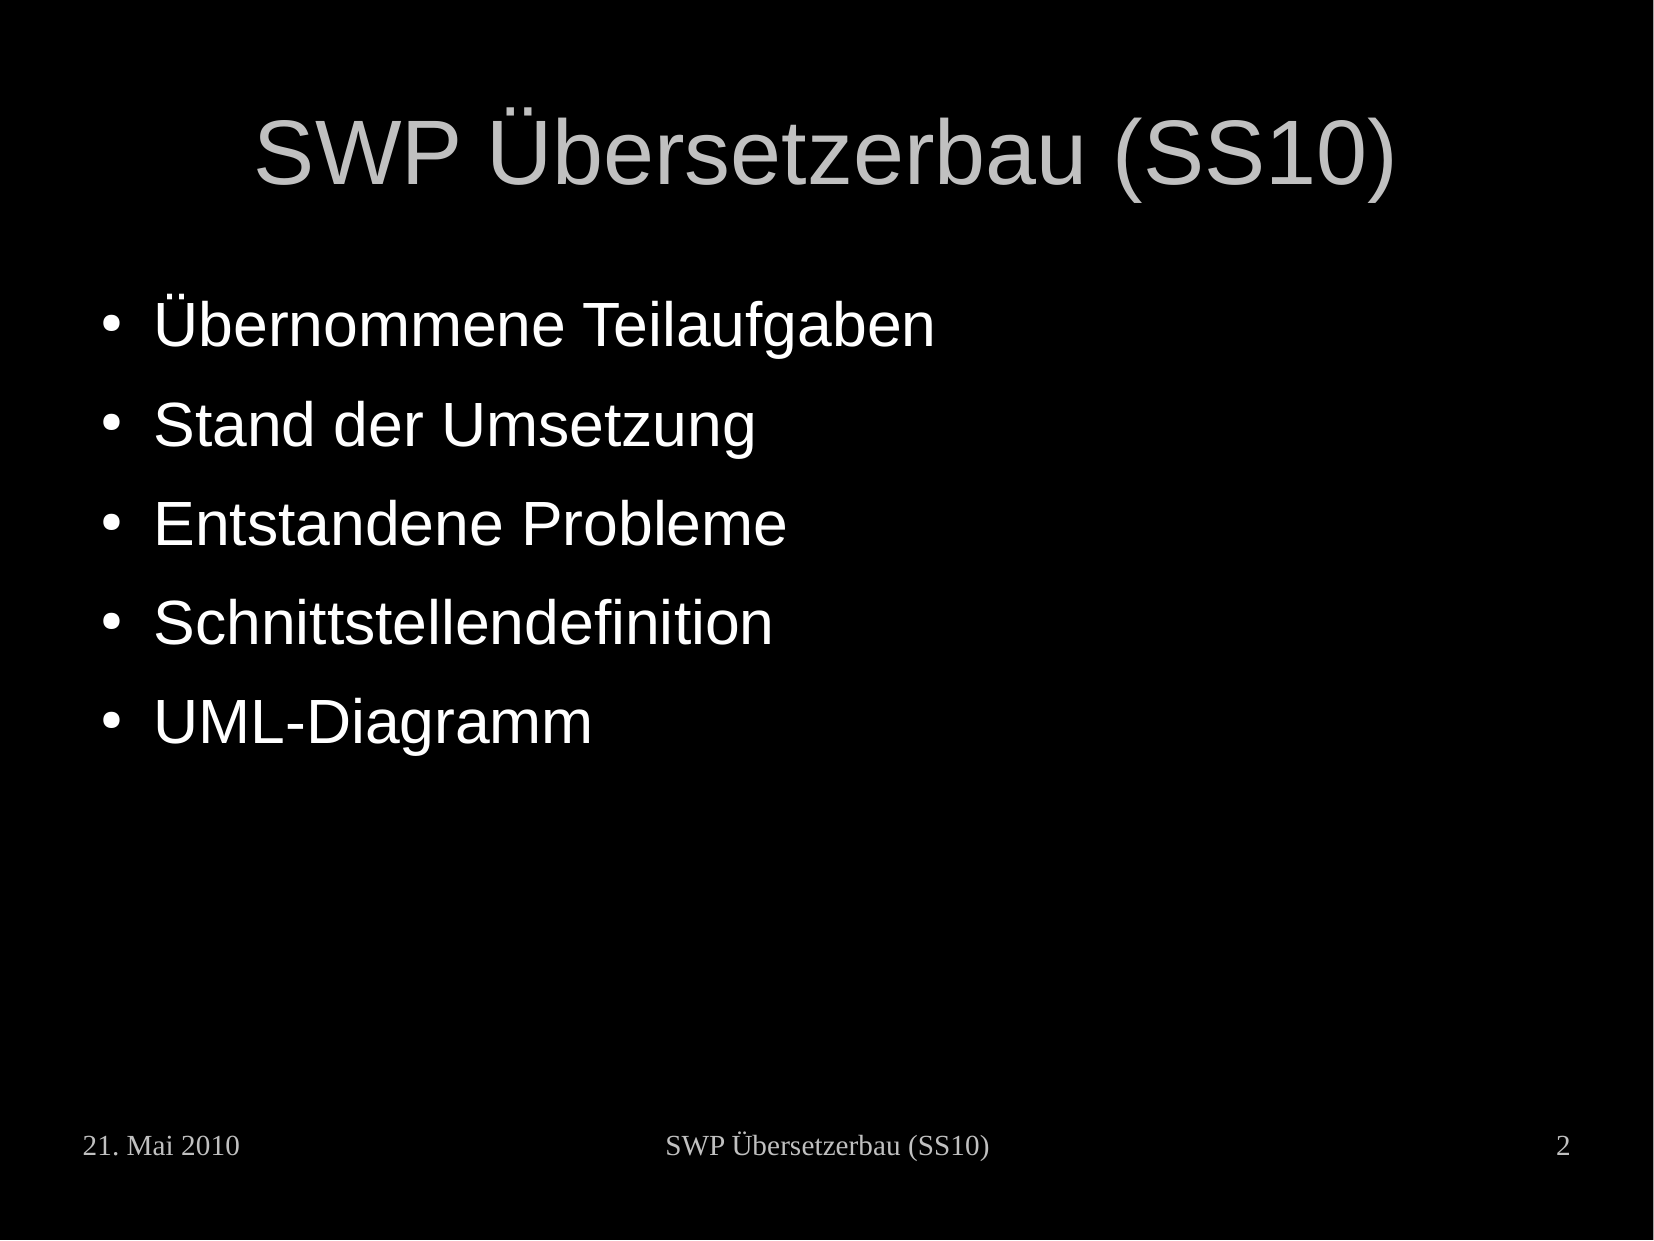

# SWP Übersetzerbau (SS10)
Übernommene Teilaufgaben
Stand der Umsetzung
Entstandene Probleme
Schnittstellendefinition
UML-Diagramm
2